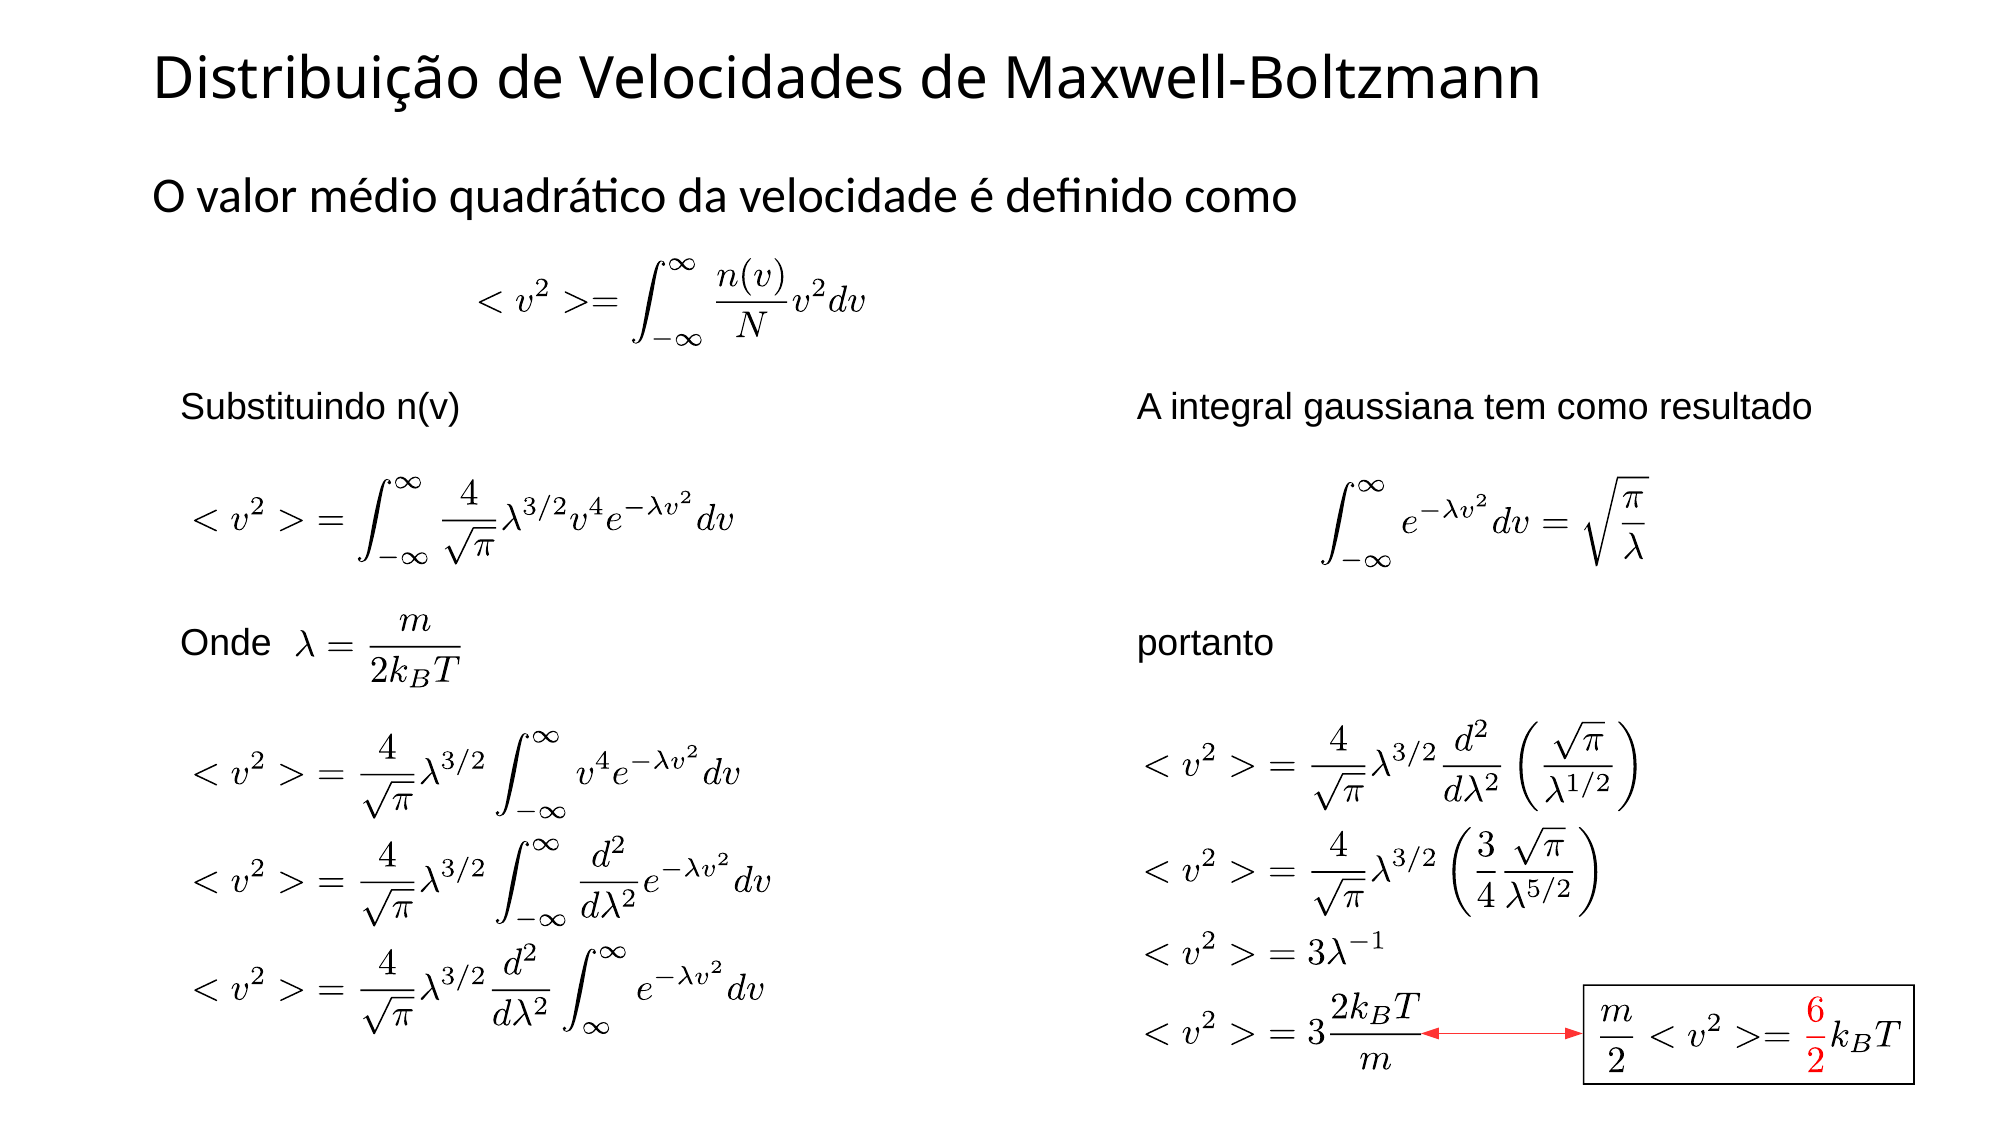

# Distribuição de Velocidades de Maxwell-Boltzmann
O valor médio quadrático da velocidade é definido como
Substituindo n(v)
A integral gaussiana tem como resultado
Onde
portanto